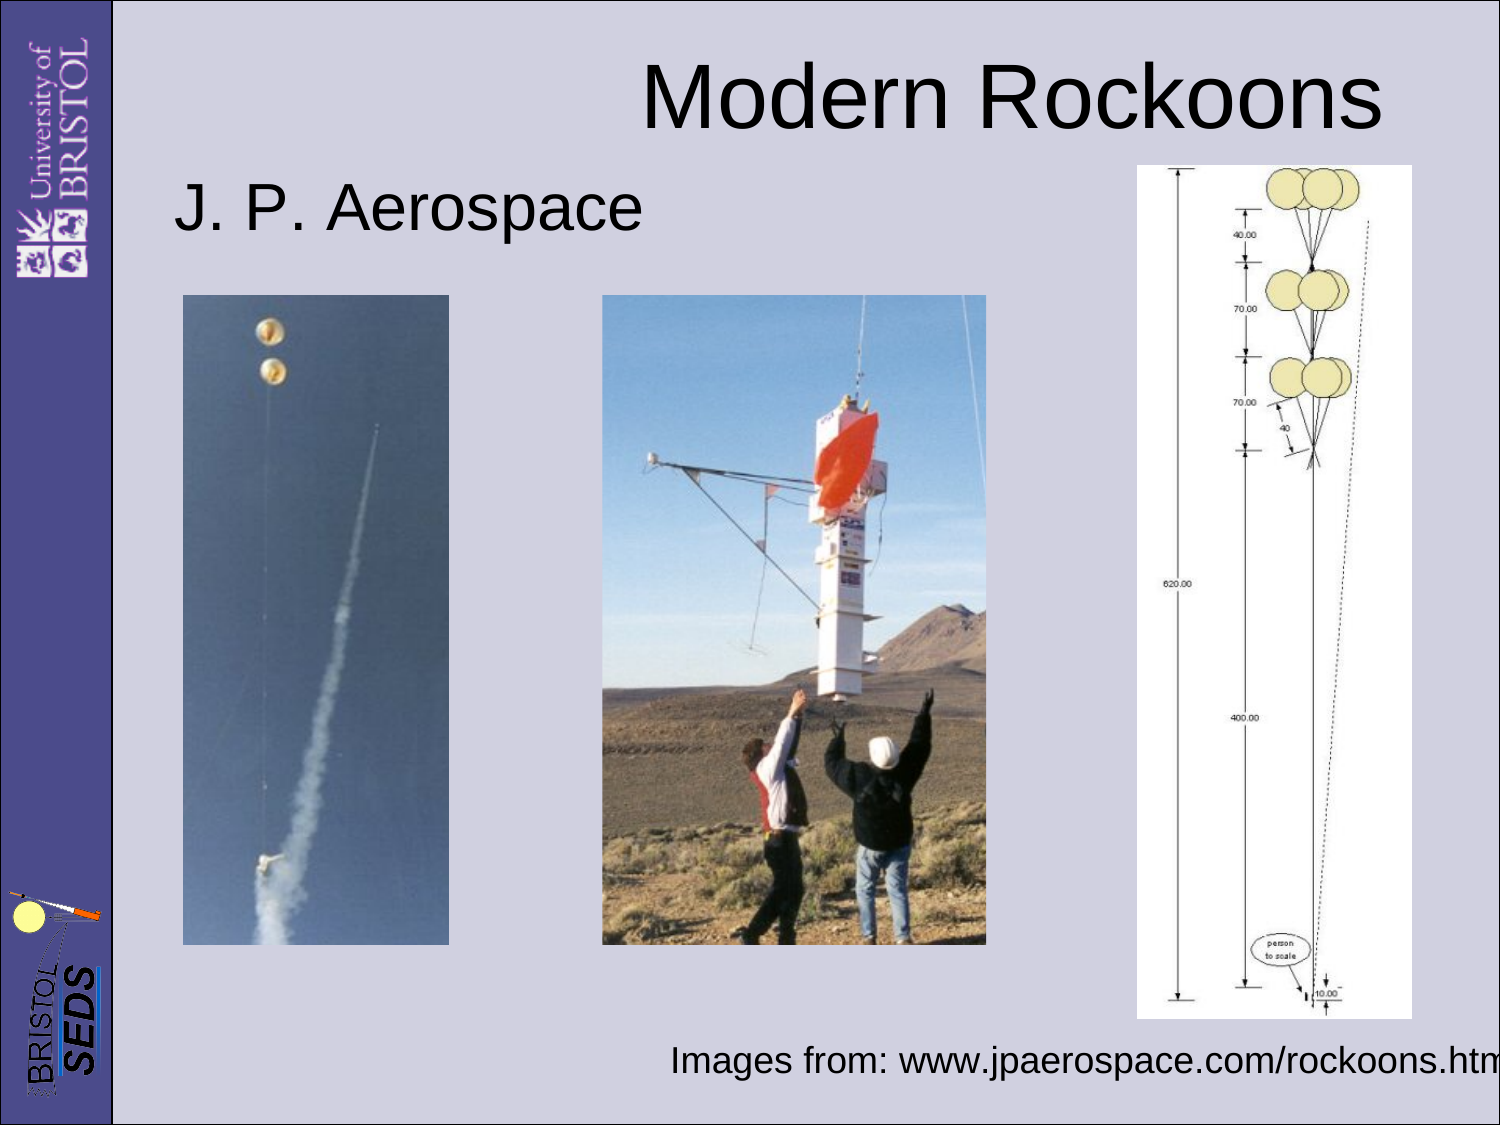

Modern Rockoons
J. P. Aerospace
Images from: www.jpaerospace.com/rockoons.html